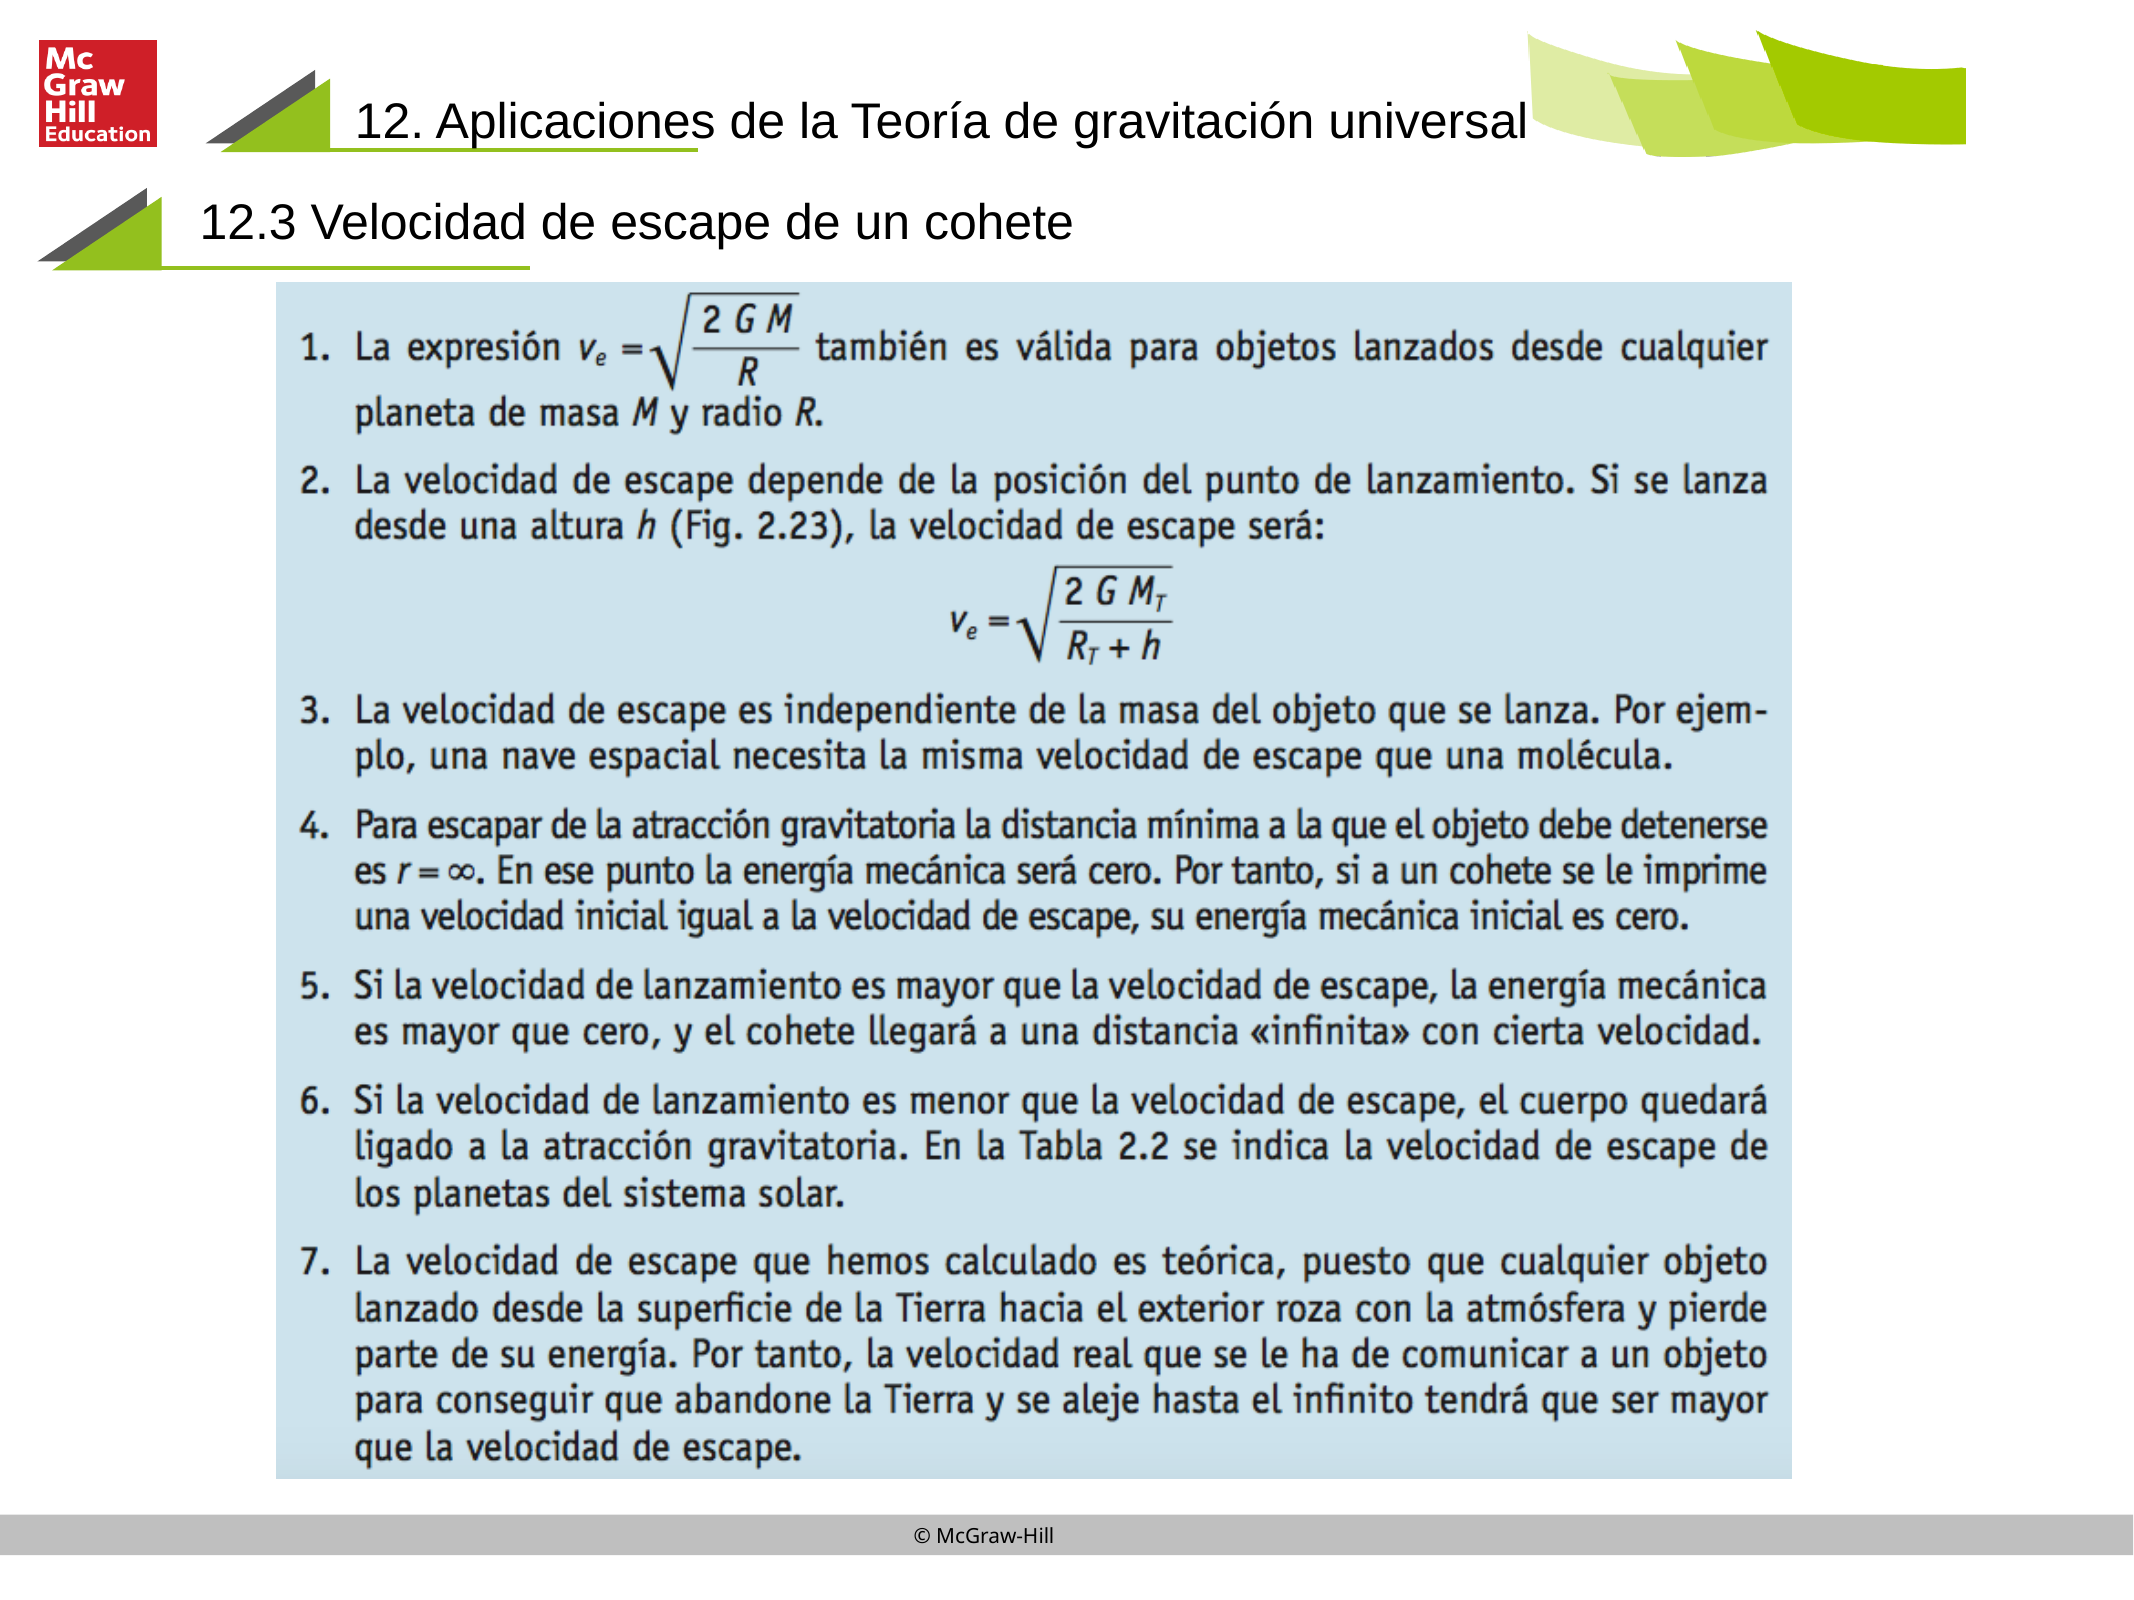

12. Aplicaciones de la Teoría de gravitación universal
12.3 Velocidad de escape de un cohete
© McGraw-Hill